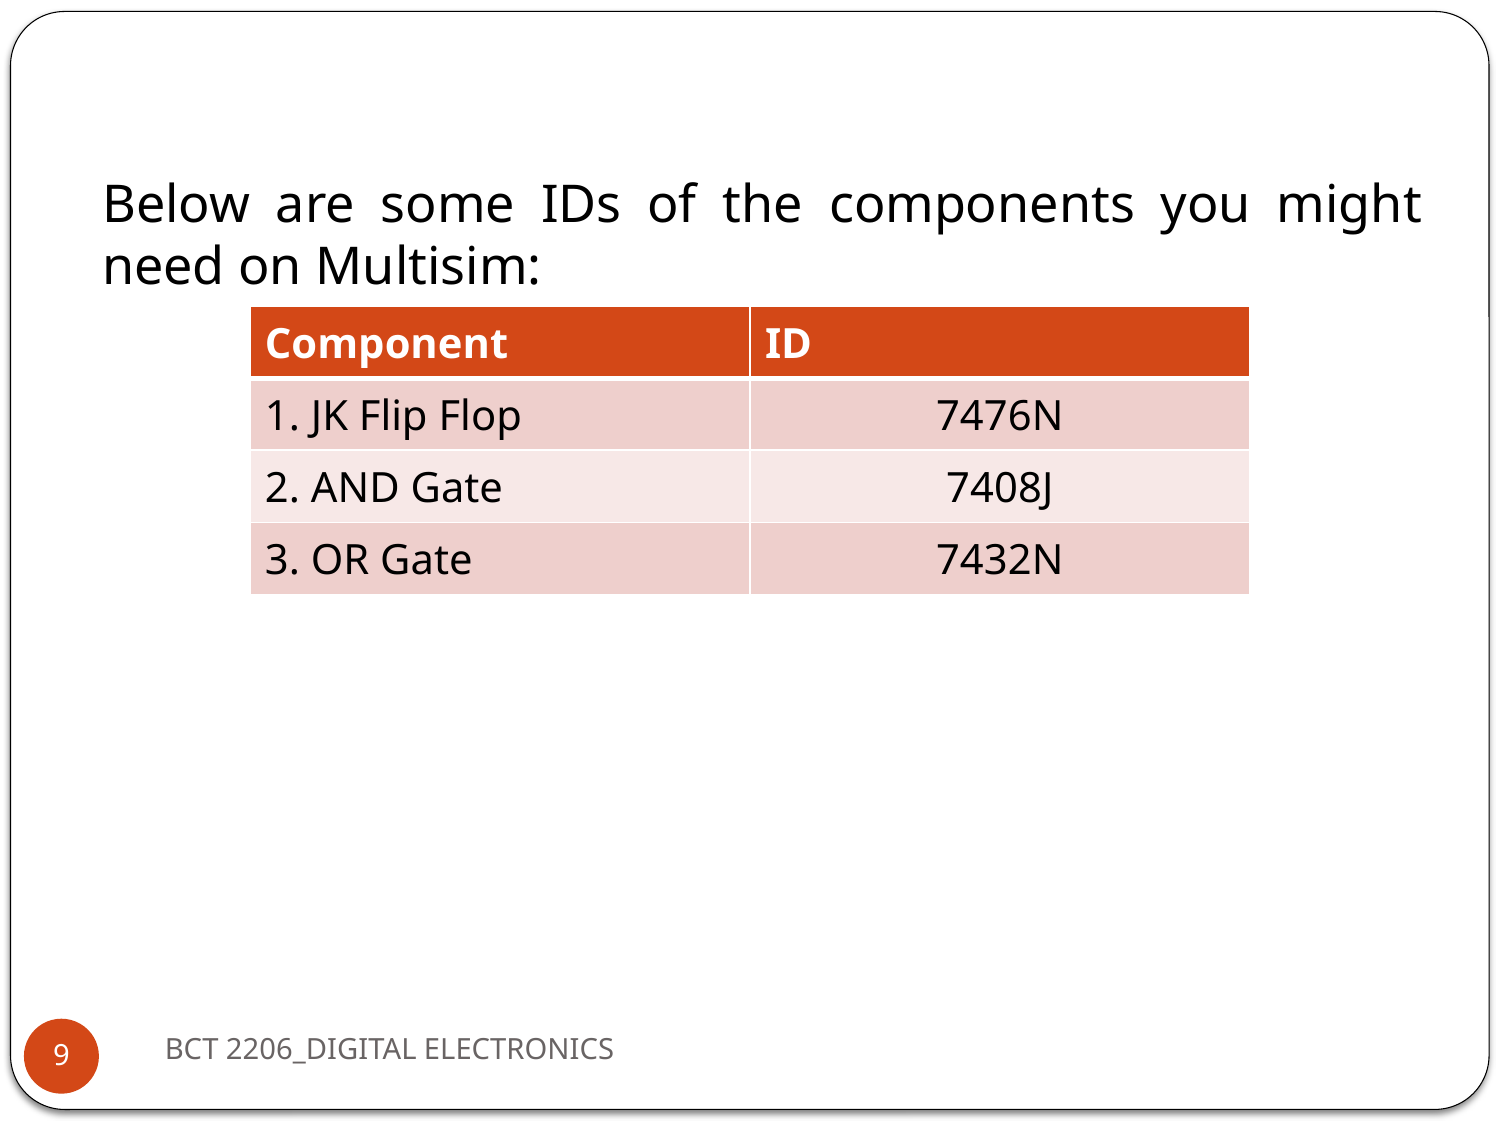

# Below are some IDs of the components you might need on Multisim:
| Component | ID |
| --- | --- |
| 1. JK Flip Flop | 7476N |
| 2. AND Gate | 7408J |
| 3. OR Gate | 7432N |
BCT 2206_DIGITAL ELECTRONICS